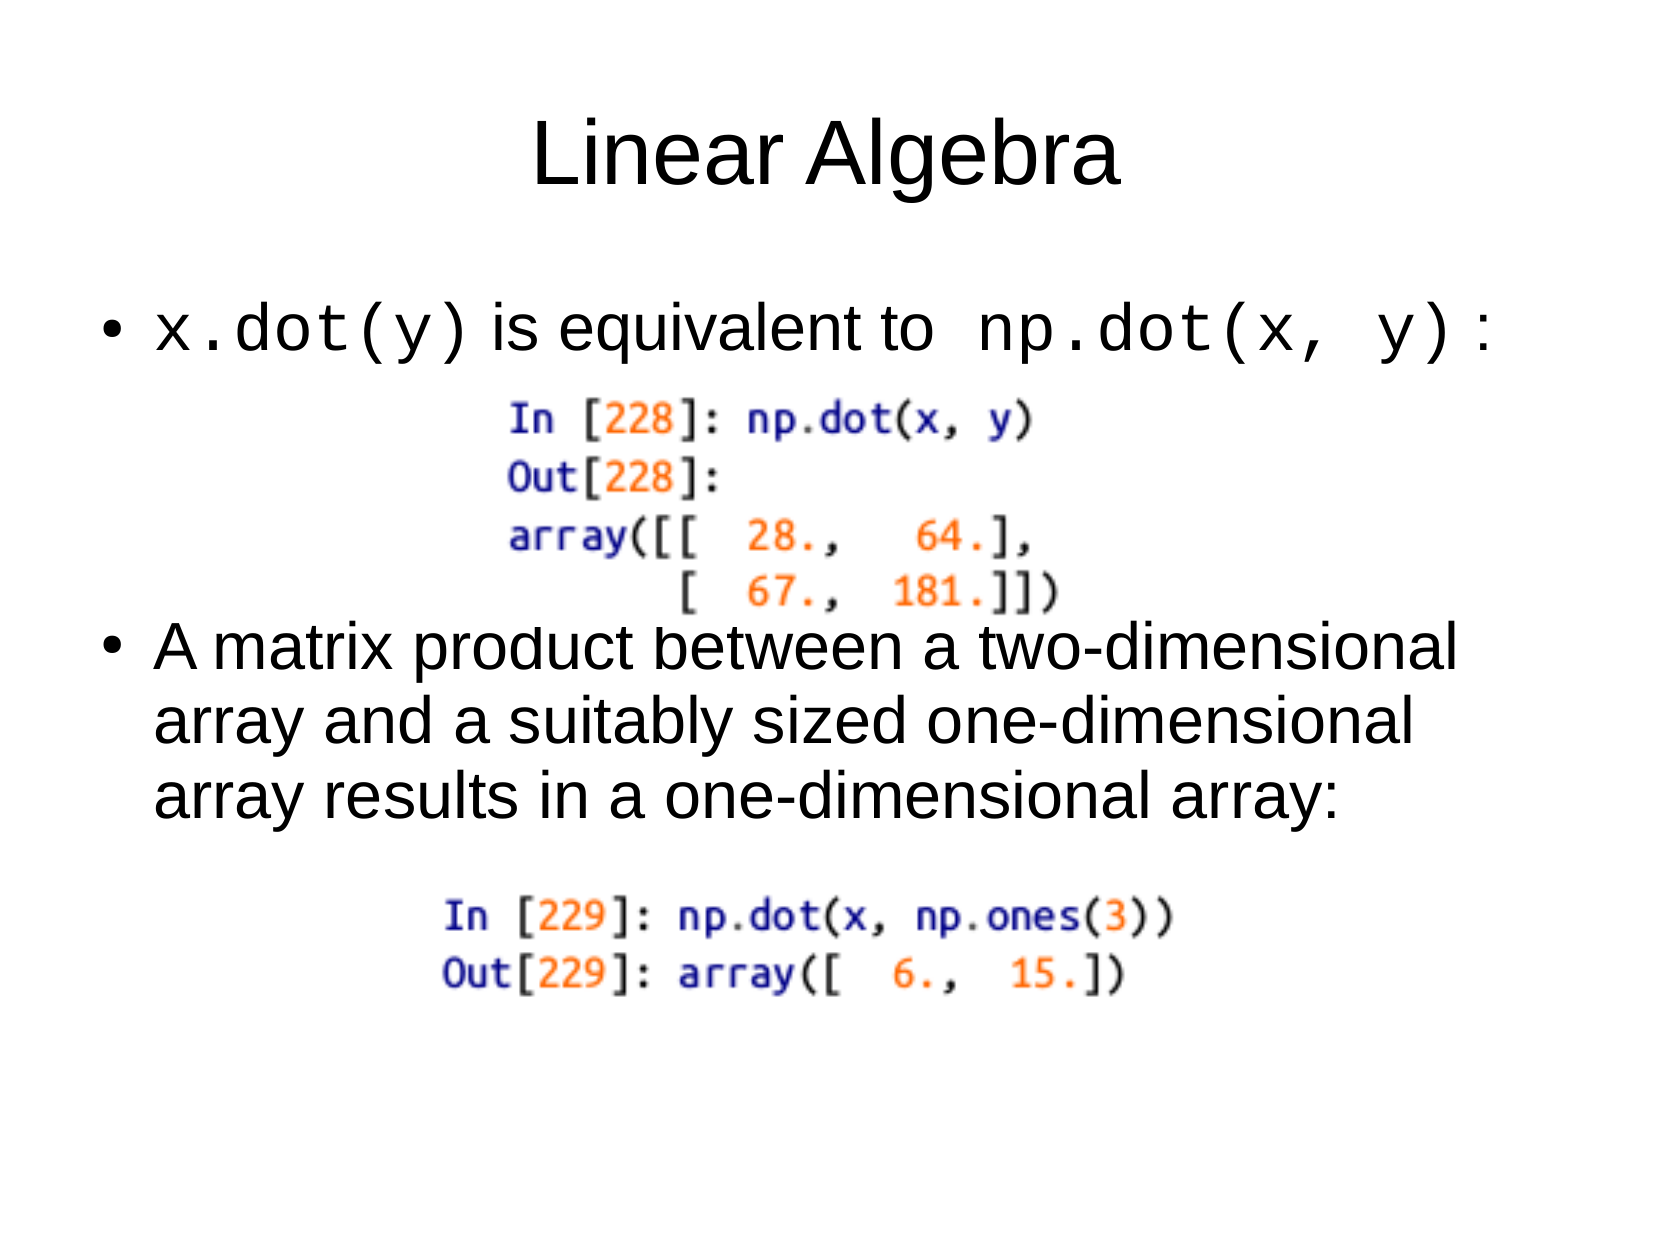

# Linear Algebra
x.dot(y) is equivalent to np.dot(x, y) :
A matrix product between a two-dimensional array and a suitably sized one-dimensional array results in a one-dimensional array: